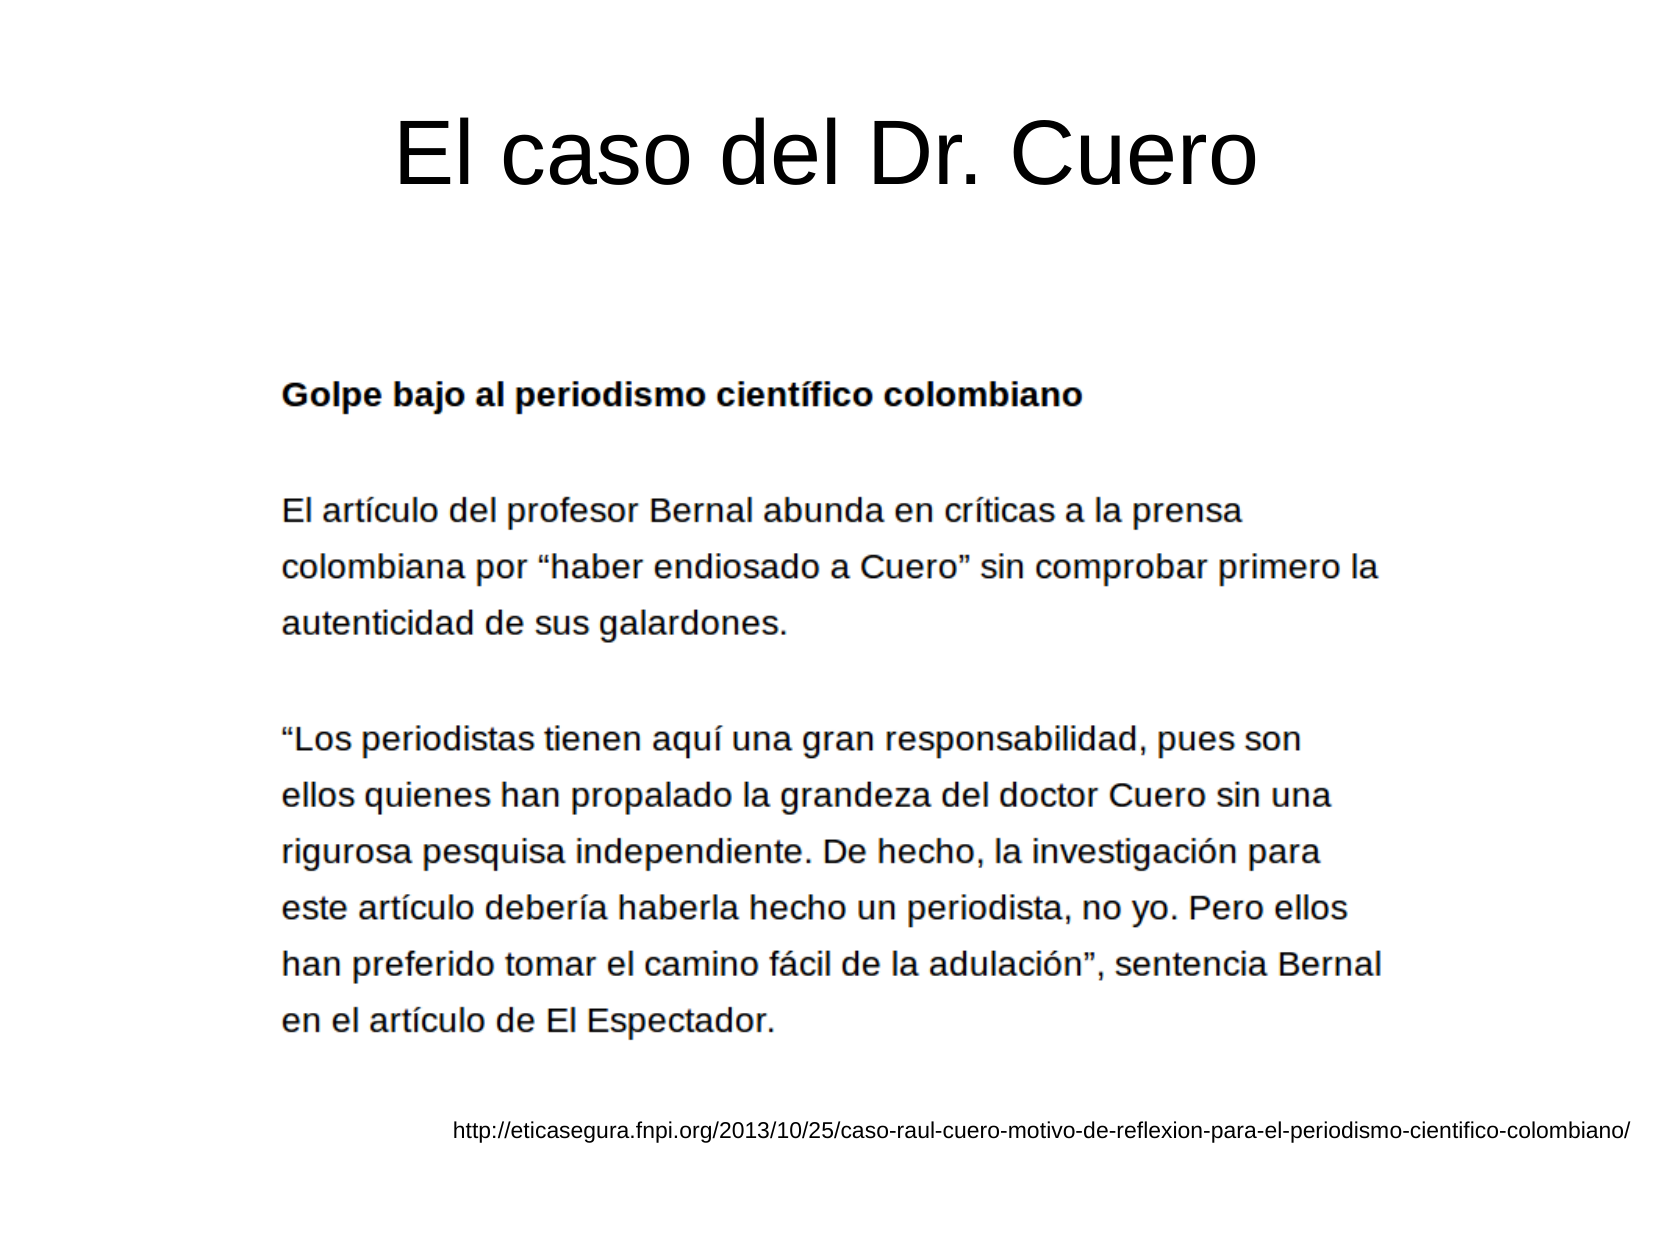

# El caso del Dr. Cuero
http://eticasegura.fnpi.org/2013/10/25/caso-raul-cuero-motivo-de-reflexion-para-el-periodismo-cientifico-colombiano/